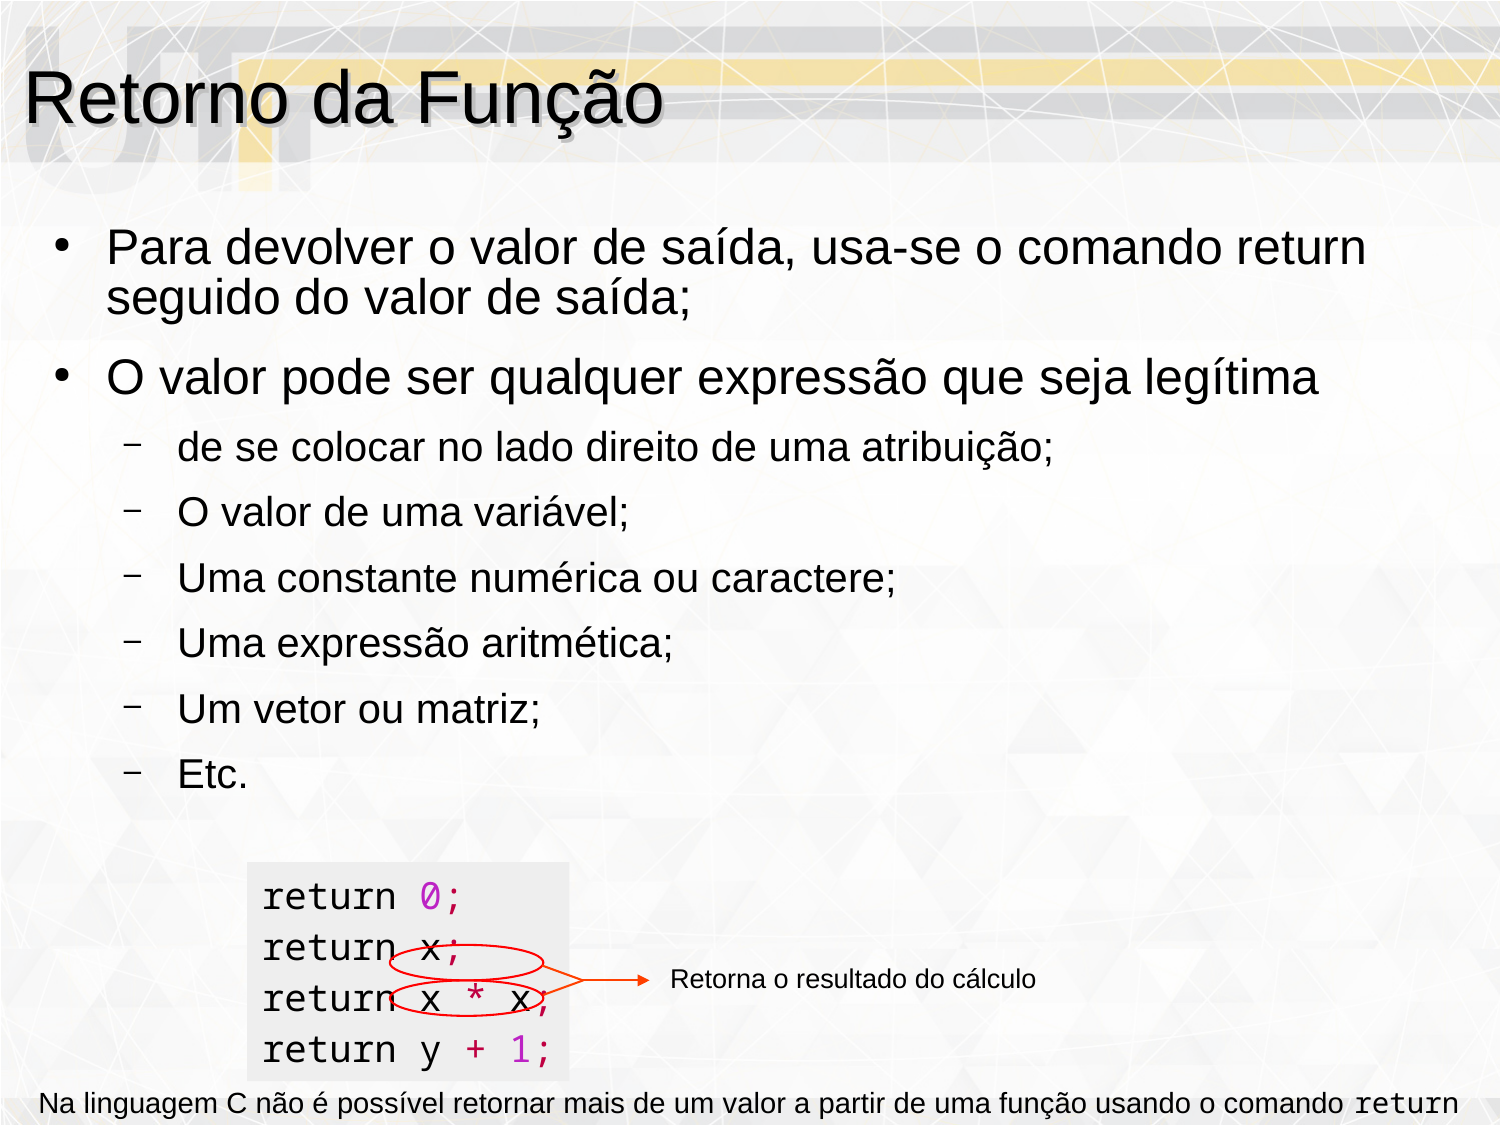

# Retorno da Função
Para devolver o valor de saída, usa-se o comando return seguido do valor de saída;
O valor pode ser qualquer expressão que seja legítima
de se colocar no lado direito de uma atribuição;
O valor de uma variável;
Uma constante numérica ou caractere;
Uma expressão aritmética;
Um vetor ou matriz;
Etc.
return 0;
return x;
return x * x;
return y + 1;
Retorna o resultado do cálculo
Na linguagem C não é possível retornar mais de um valor a partir de uma função usando o comando return